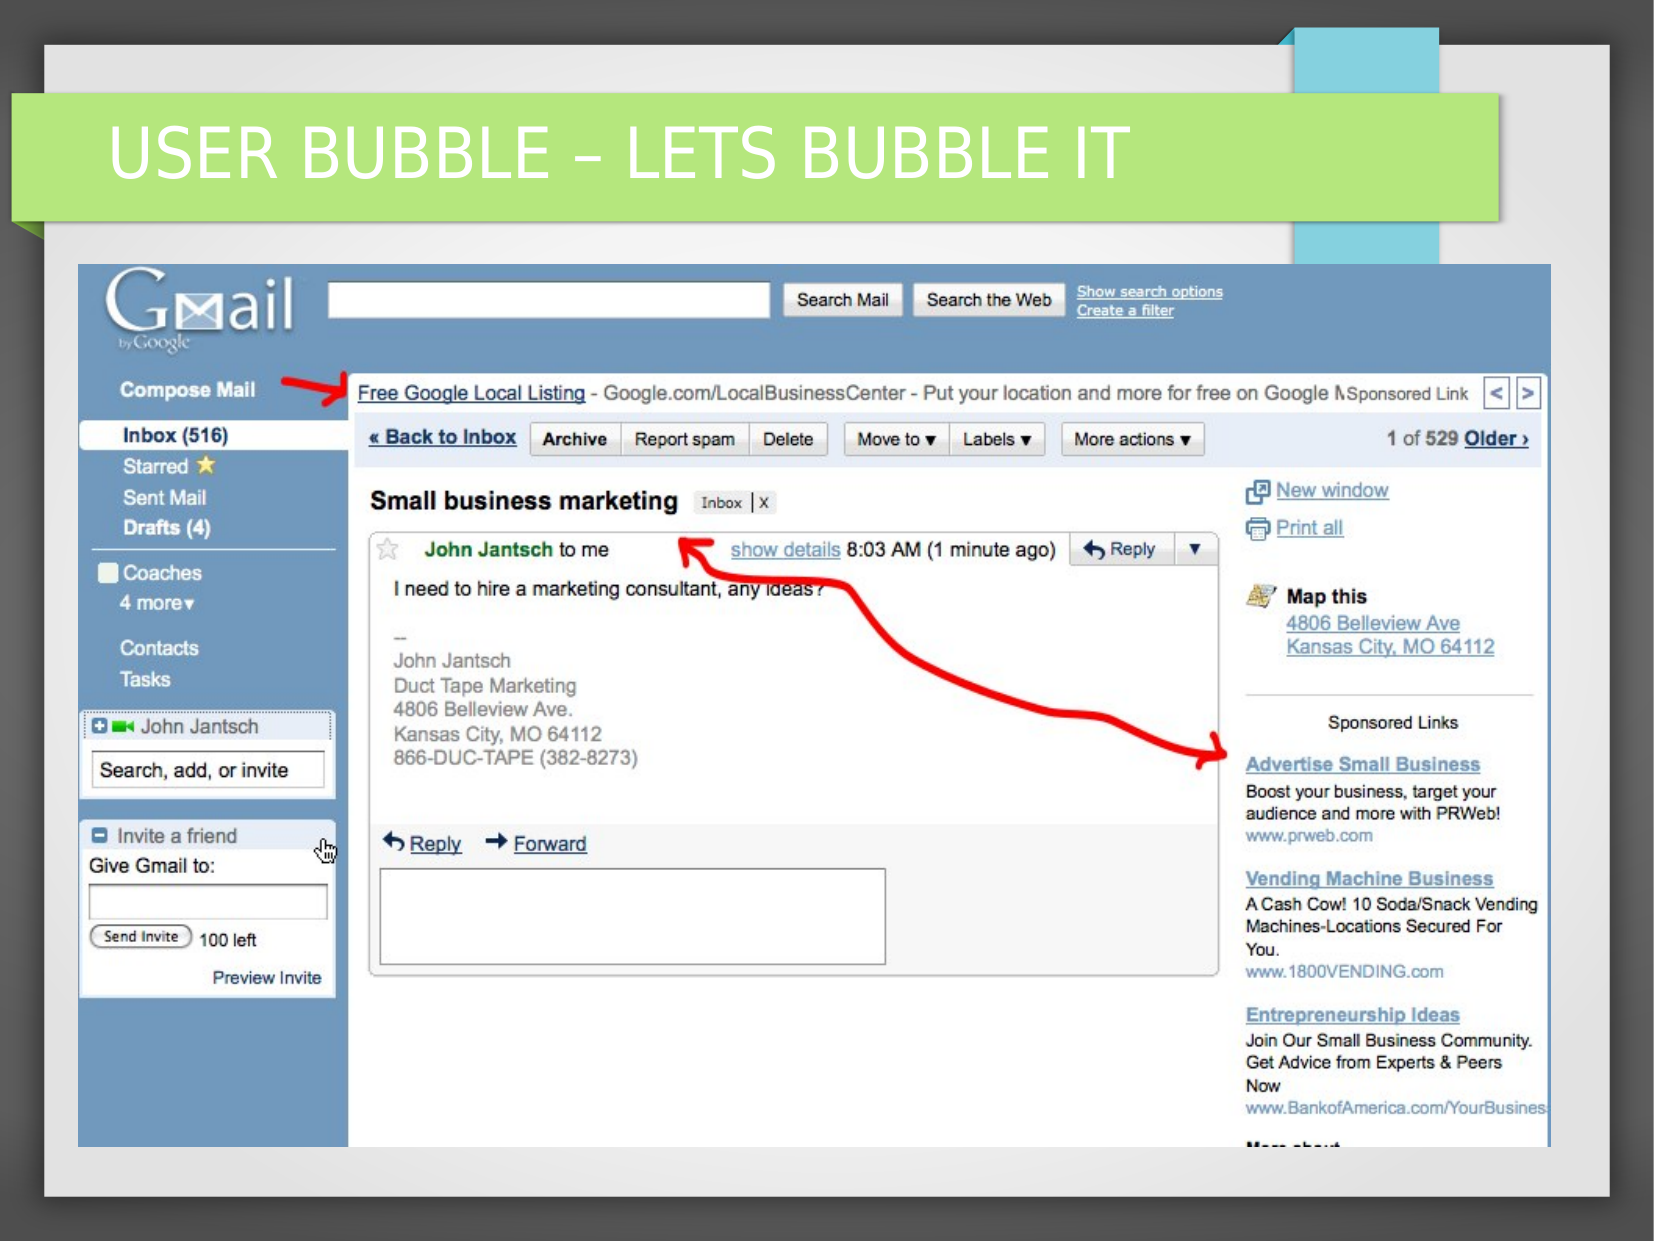

# USER BUBBLE – LETS BUBBLE IT